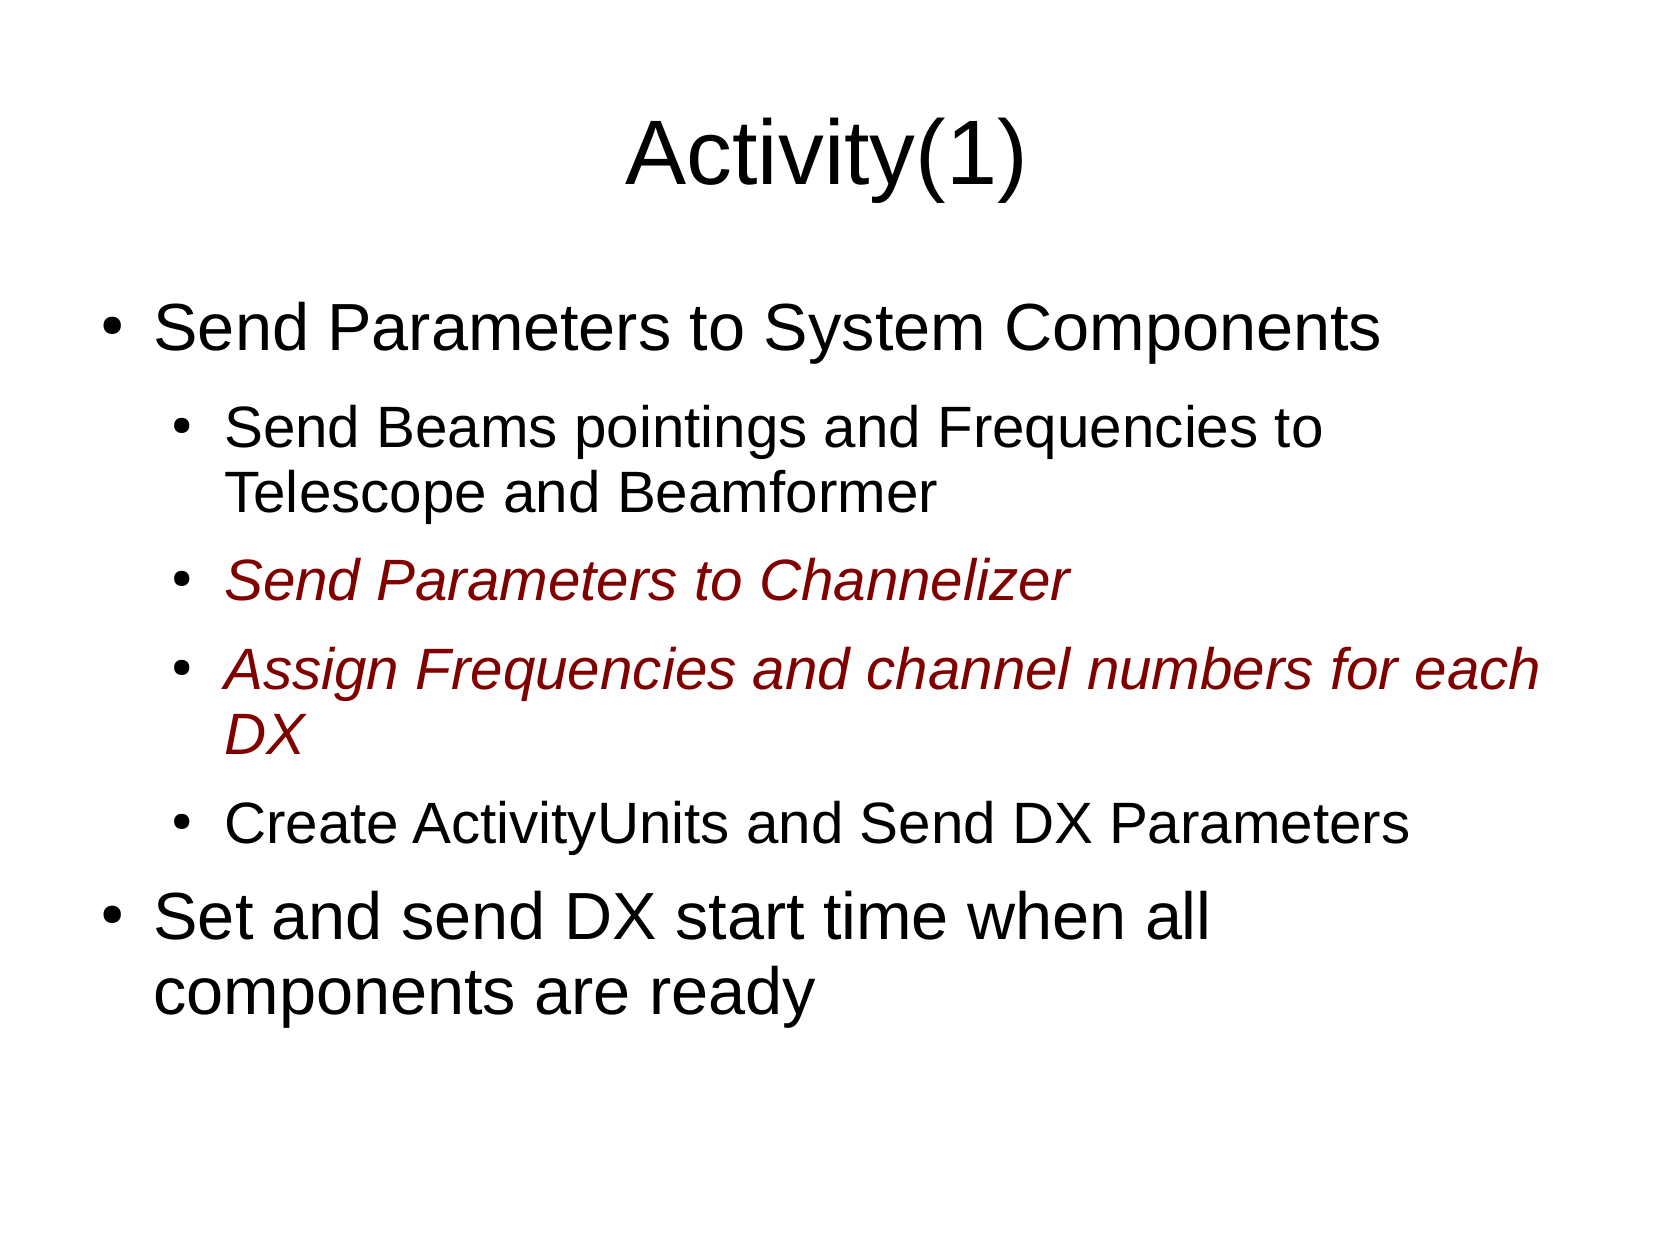

# Activity(1)
Send Parameters to System Components
Send Beams pointings and Frequencies to Telescope and Beamformer
Send Parameters to Channelizer
Assign Frequencies and channel numbers for each DX
Create ActivityUnits and Send DX Parameters
Set and send DX start time when all components are ready